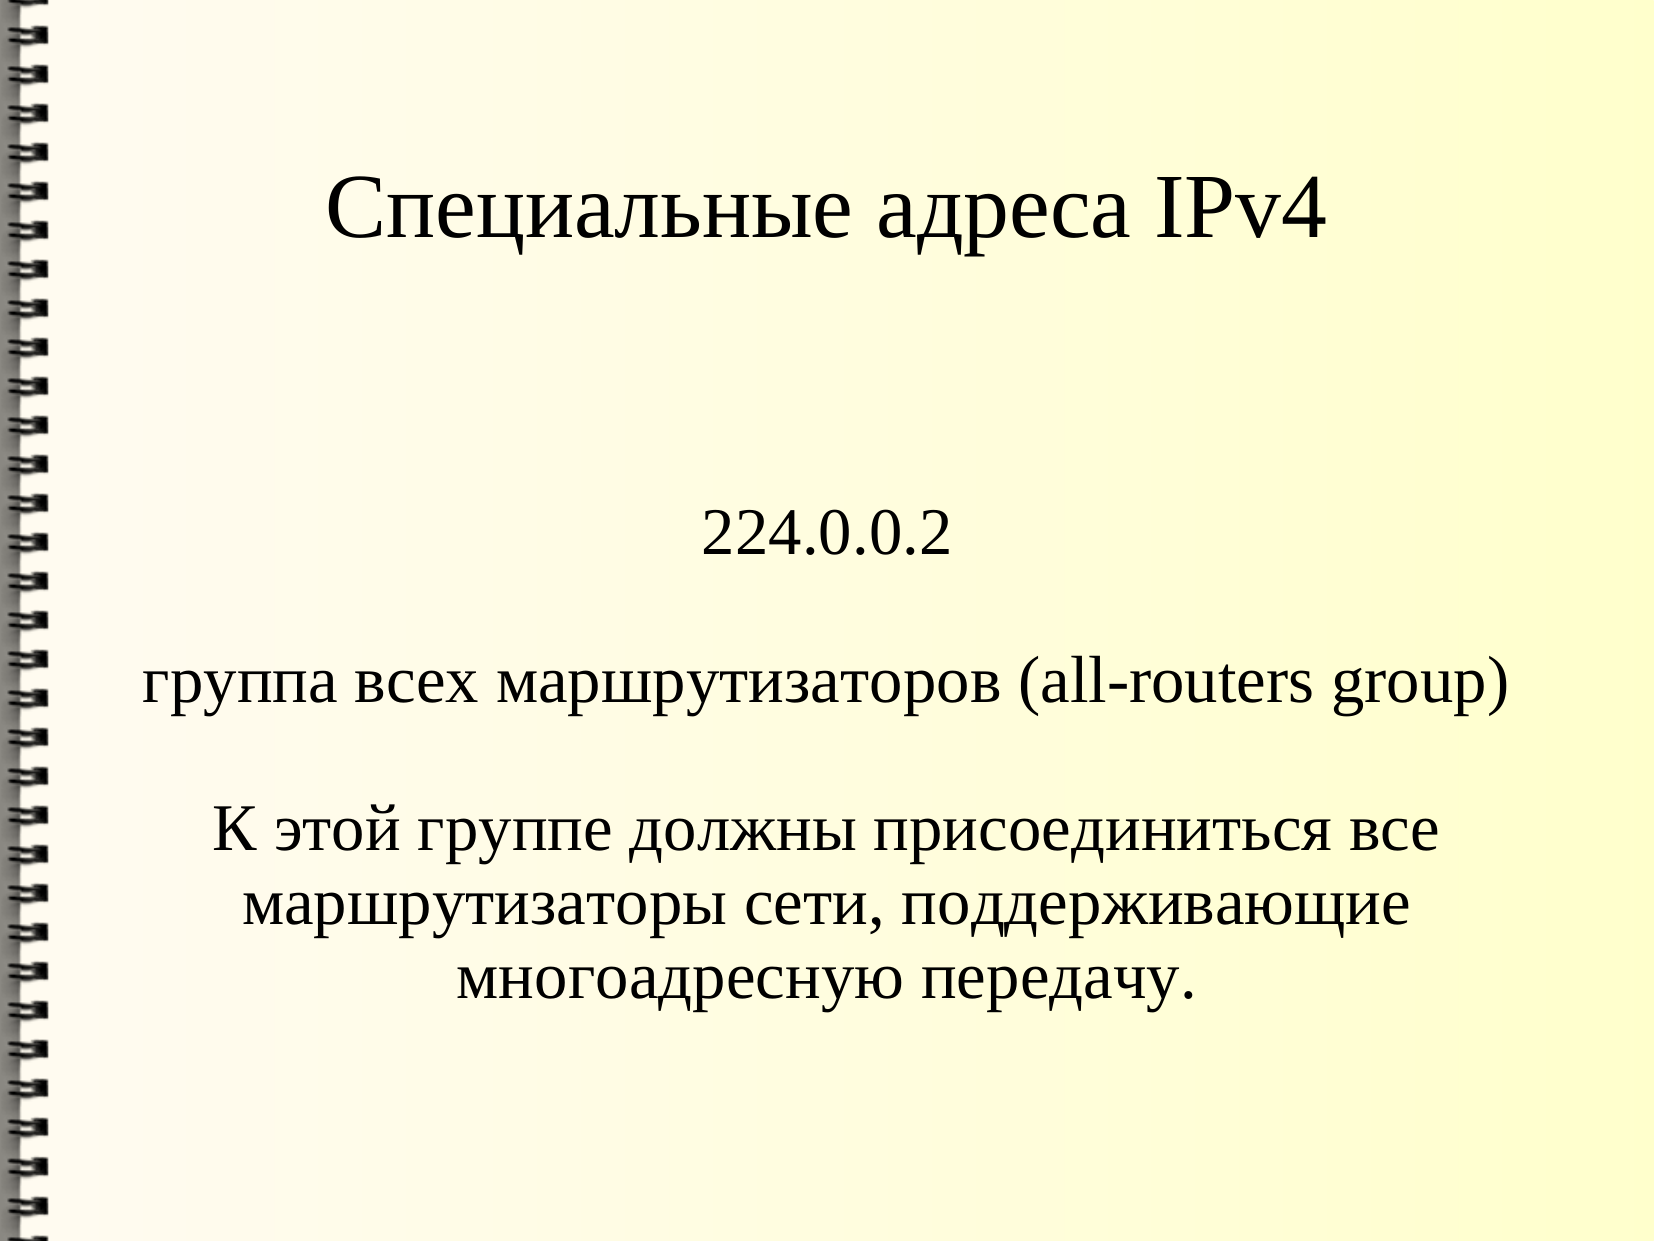

# Специальные адреса IPv4
224.0.0.2
группа всех маршрутизаторов (all-routers group)
К этой группе должны присоединиться все маршрутизаторы сети, поддерживающие многоадресную передачу.